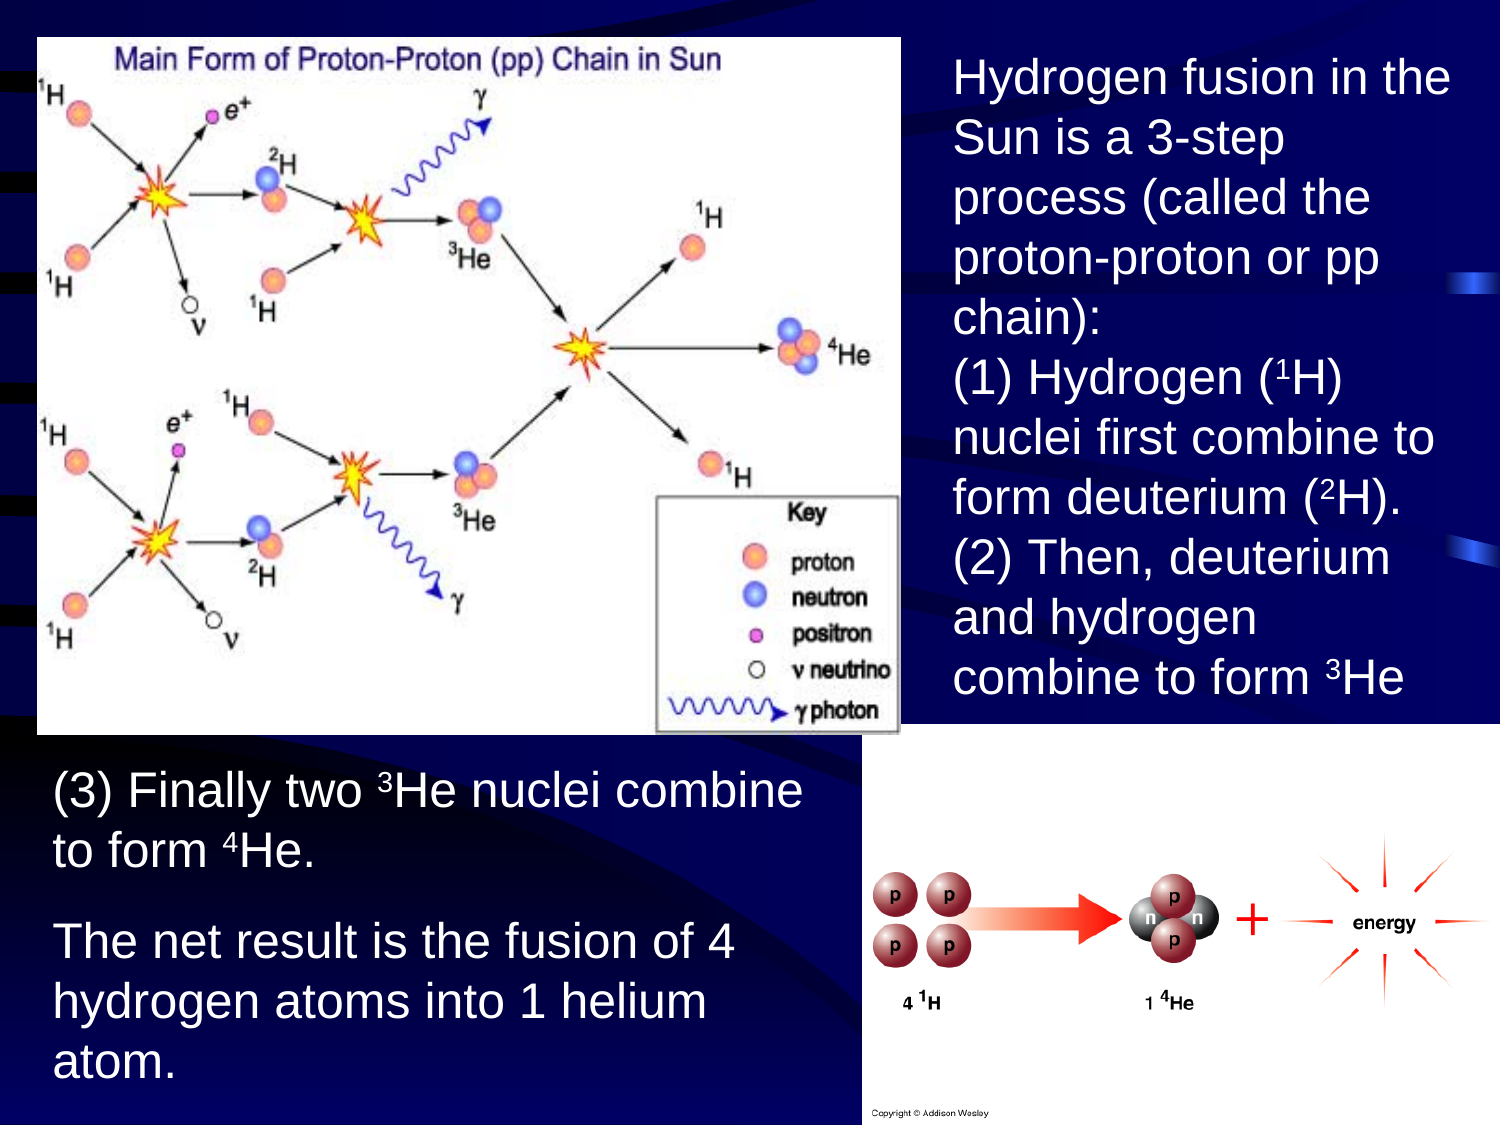

Hydrogen fusion in the Sun is a 3-step process (called the proton-proton or pp chain): (1) Hydrogen (1H) nuclei first combine to form deuterium (2H). (2) Then, deuterium and hydrogen combine to form 3He
(3) Finally two 3He nuclei combine to form 4He.
The net result is the fusion of 4 hydrogen atoms into 1 helium atom.